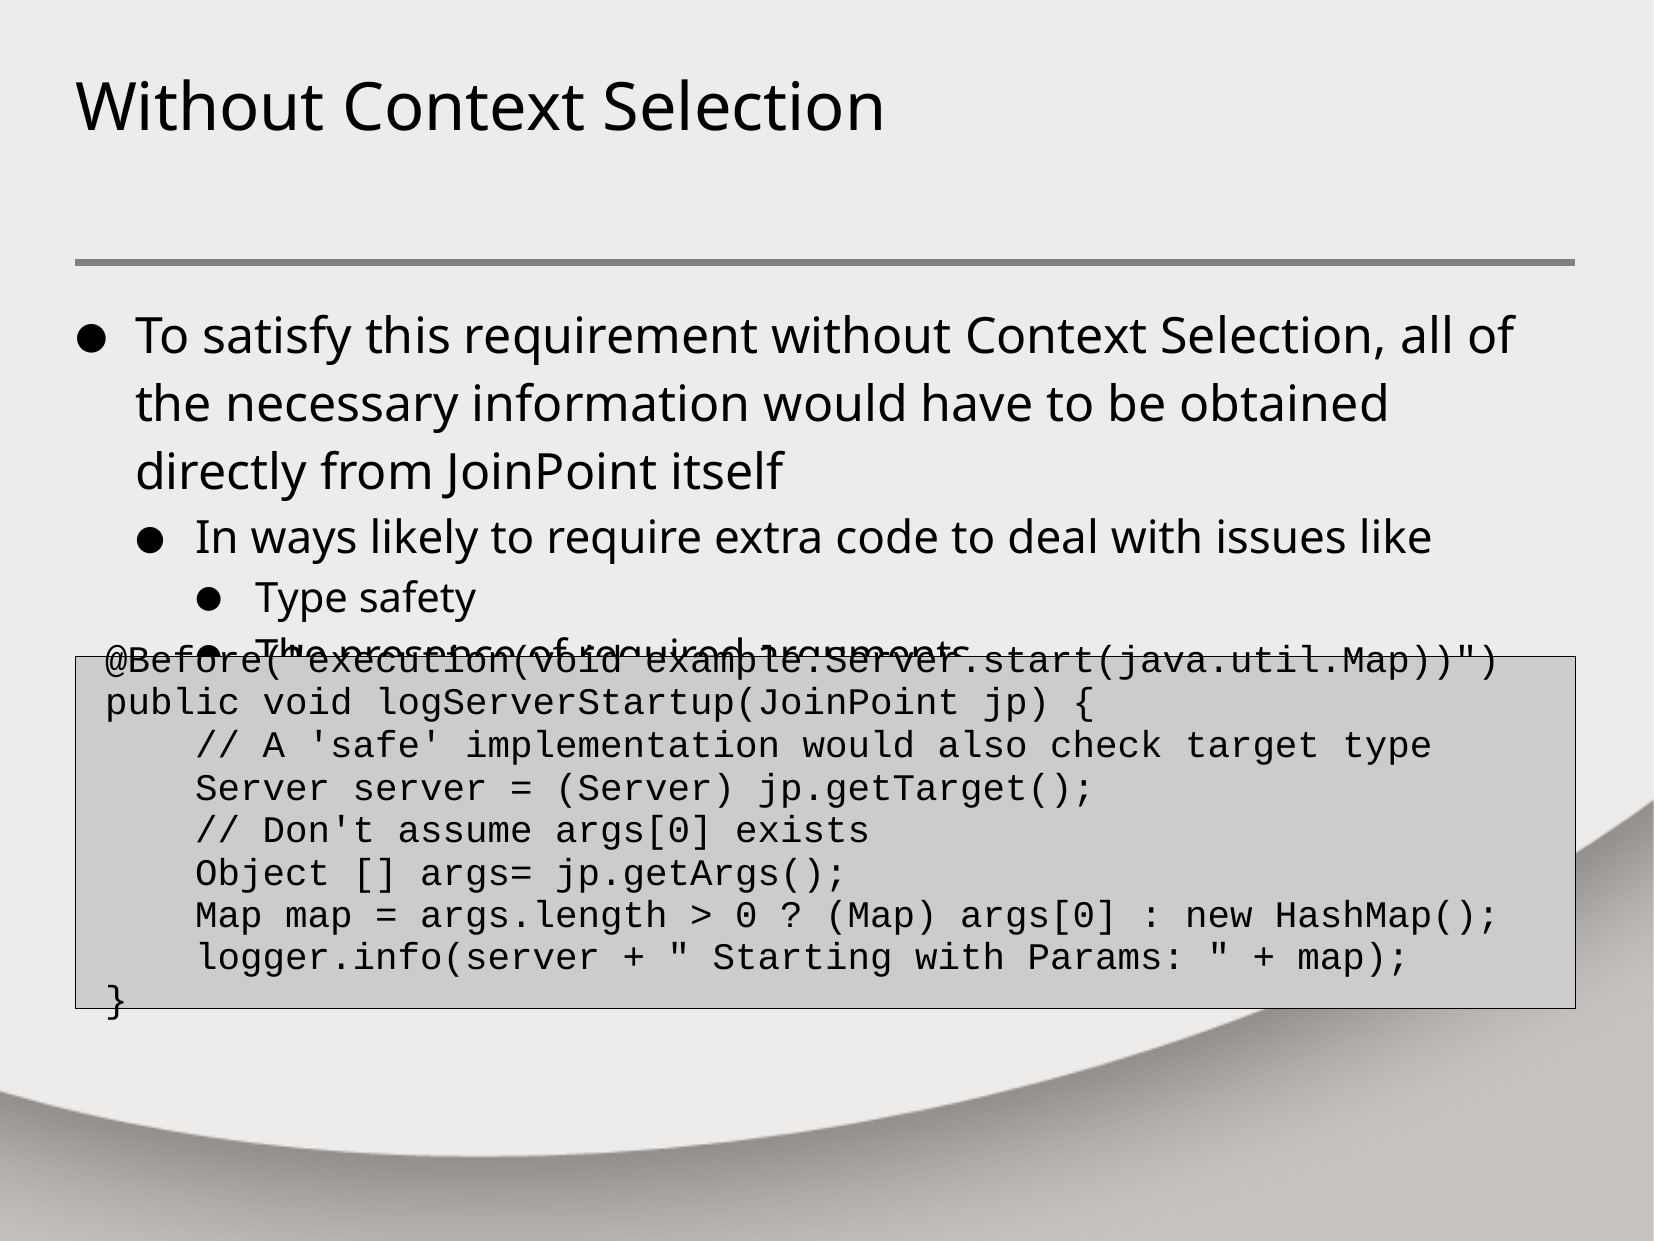

# Without Context Selection
To satisfy this requirement without Context Selection, all of the necessary information would have to be obtained directly from JoinPoint itself
In ways likely to require extra code to deal with issues like
Type safety
The presence of required arguments
@Before("execution(void example.Server.start(java.util.Map))")
public void logServerStartup(JoinPoint jp) {
 // A 'safe' implementation would also check target type
 Server server = (Server) jp.getTarget();
 // Don't assume args[0] exists
 Object [] args= jp.getArgs();
 Map map = args.length > 0 ? (Map) args[0] : new HashMap();
 logger.info(server + " Starting with Params: " + map);
}